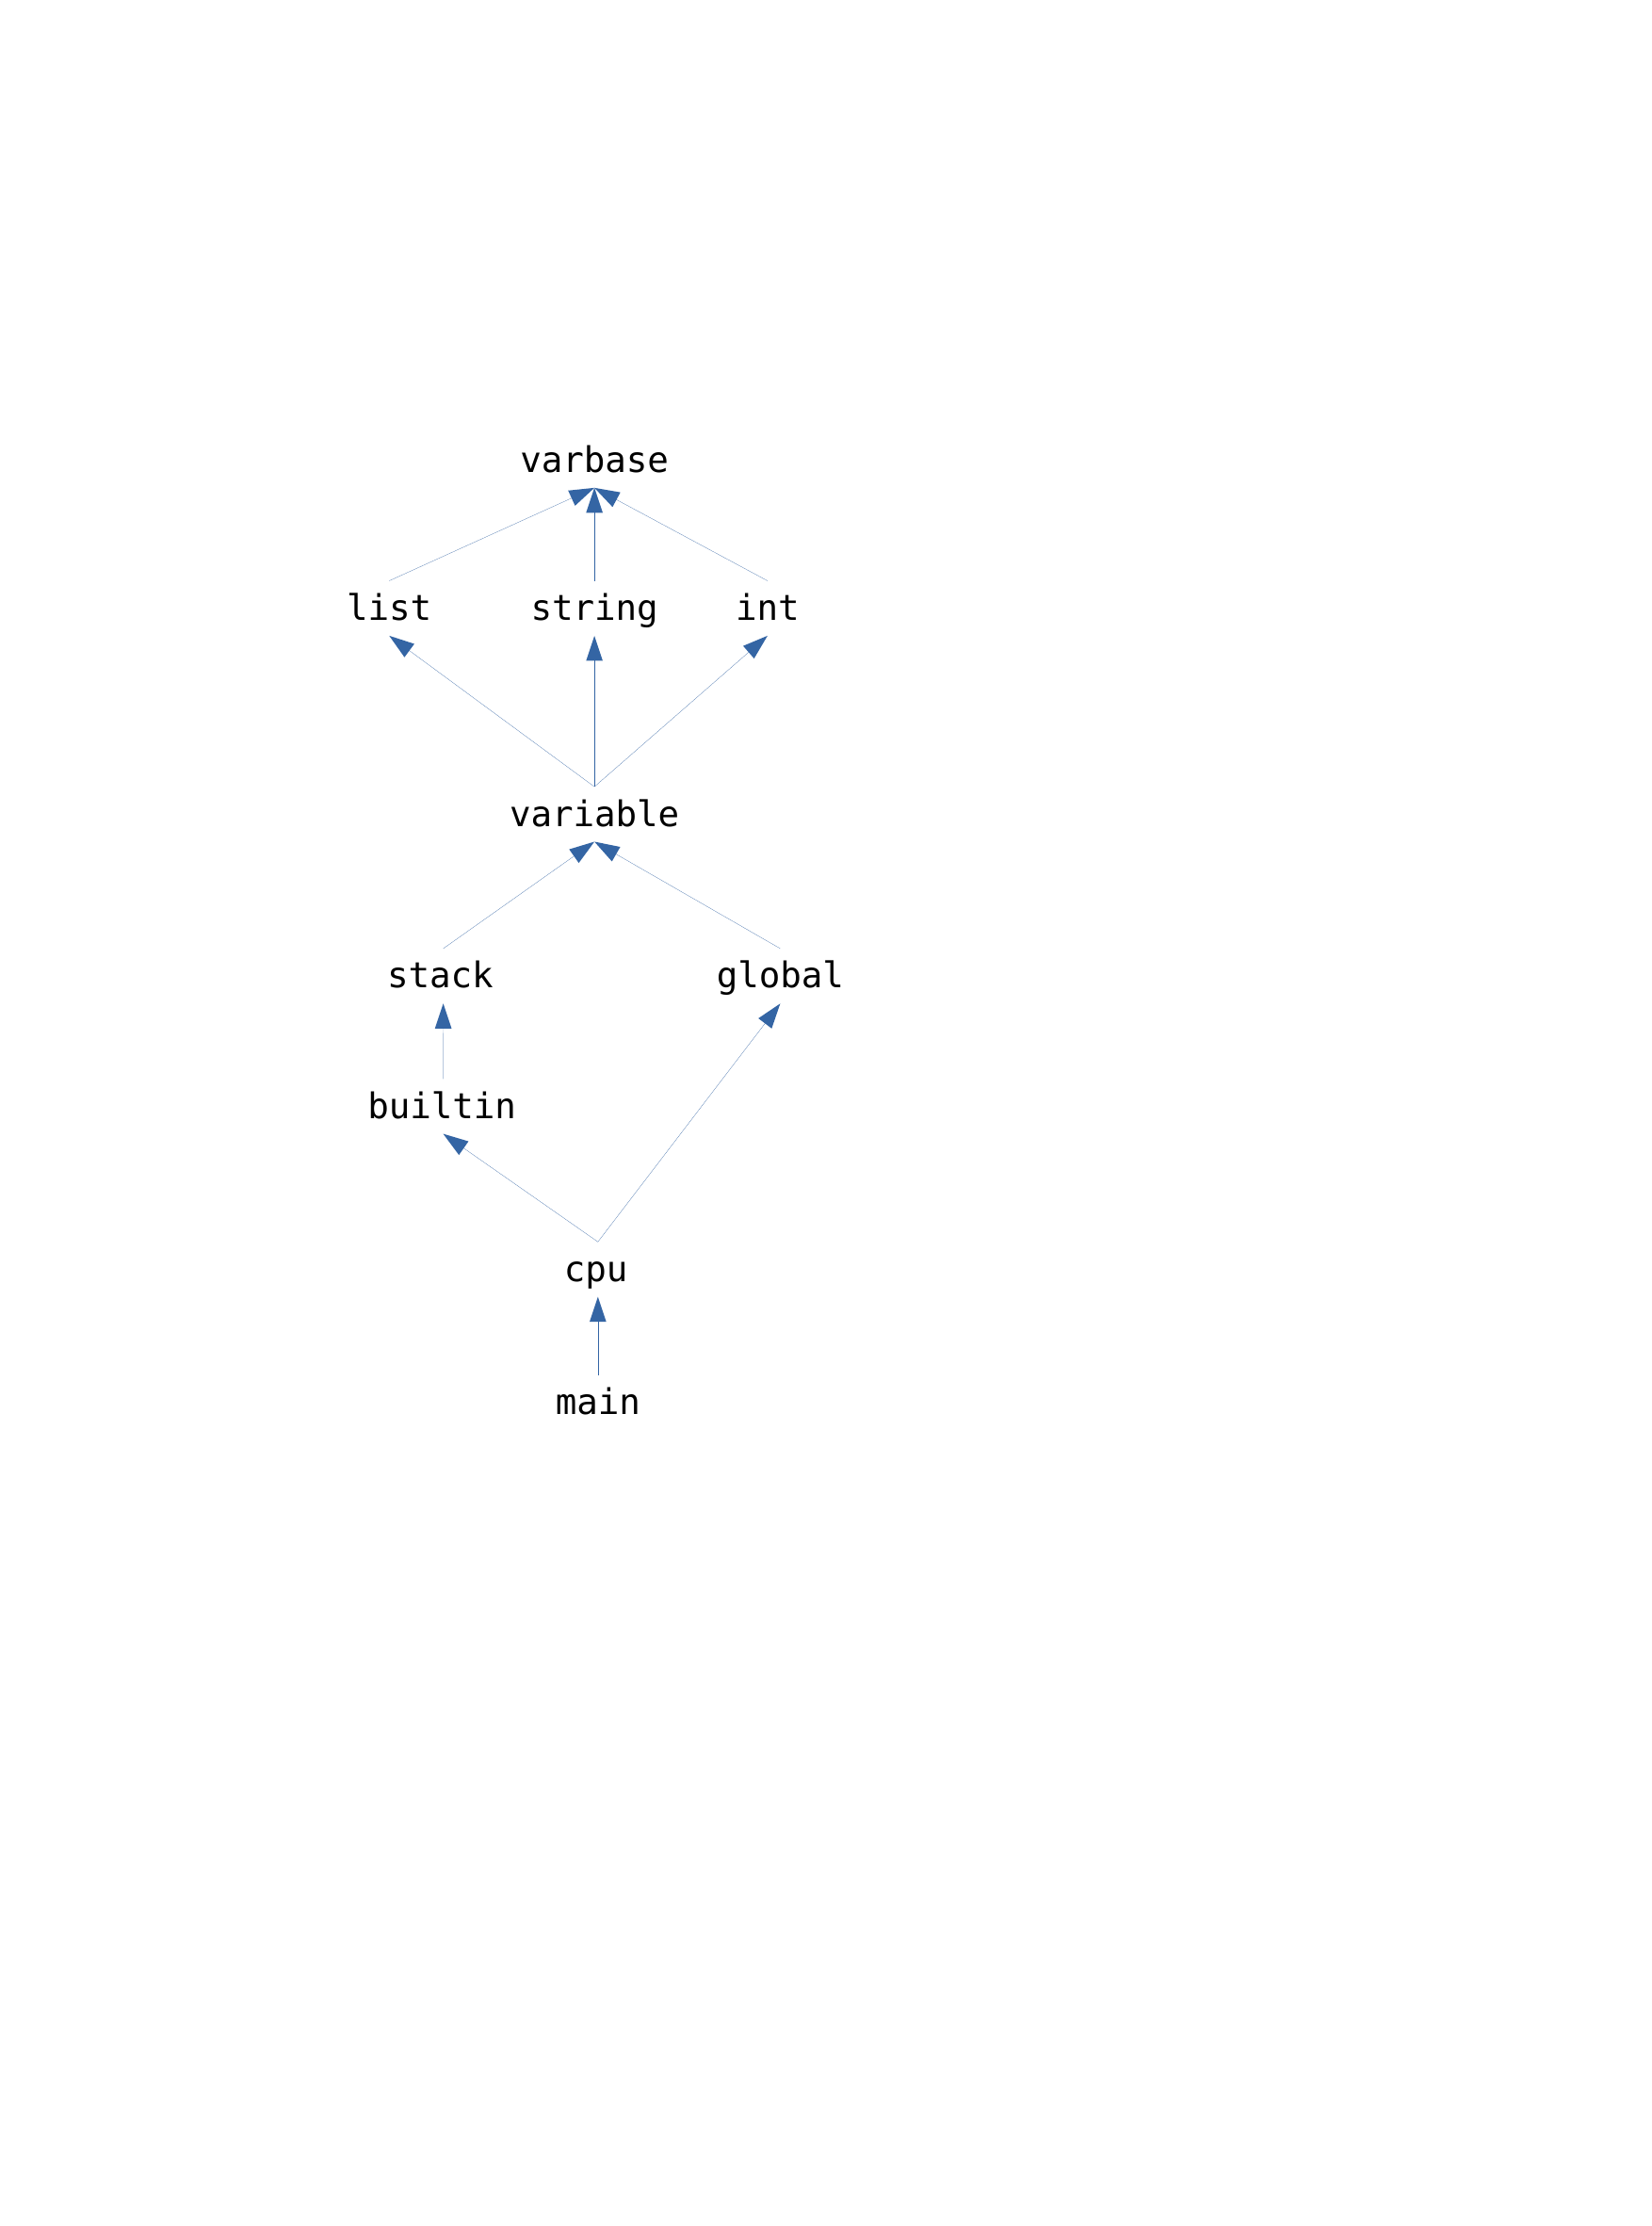

varbase
list
string
int
variable
stack
global
builtin
cpu
main